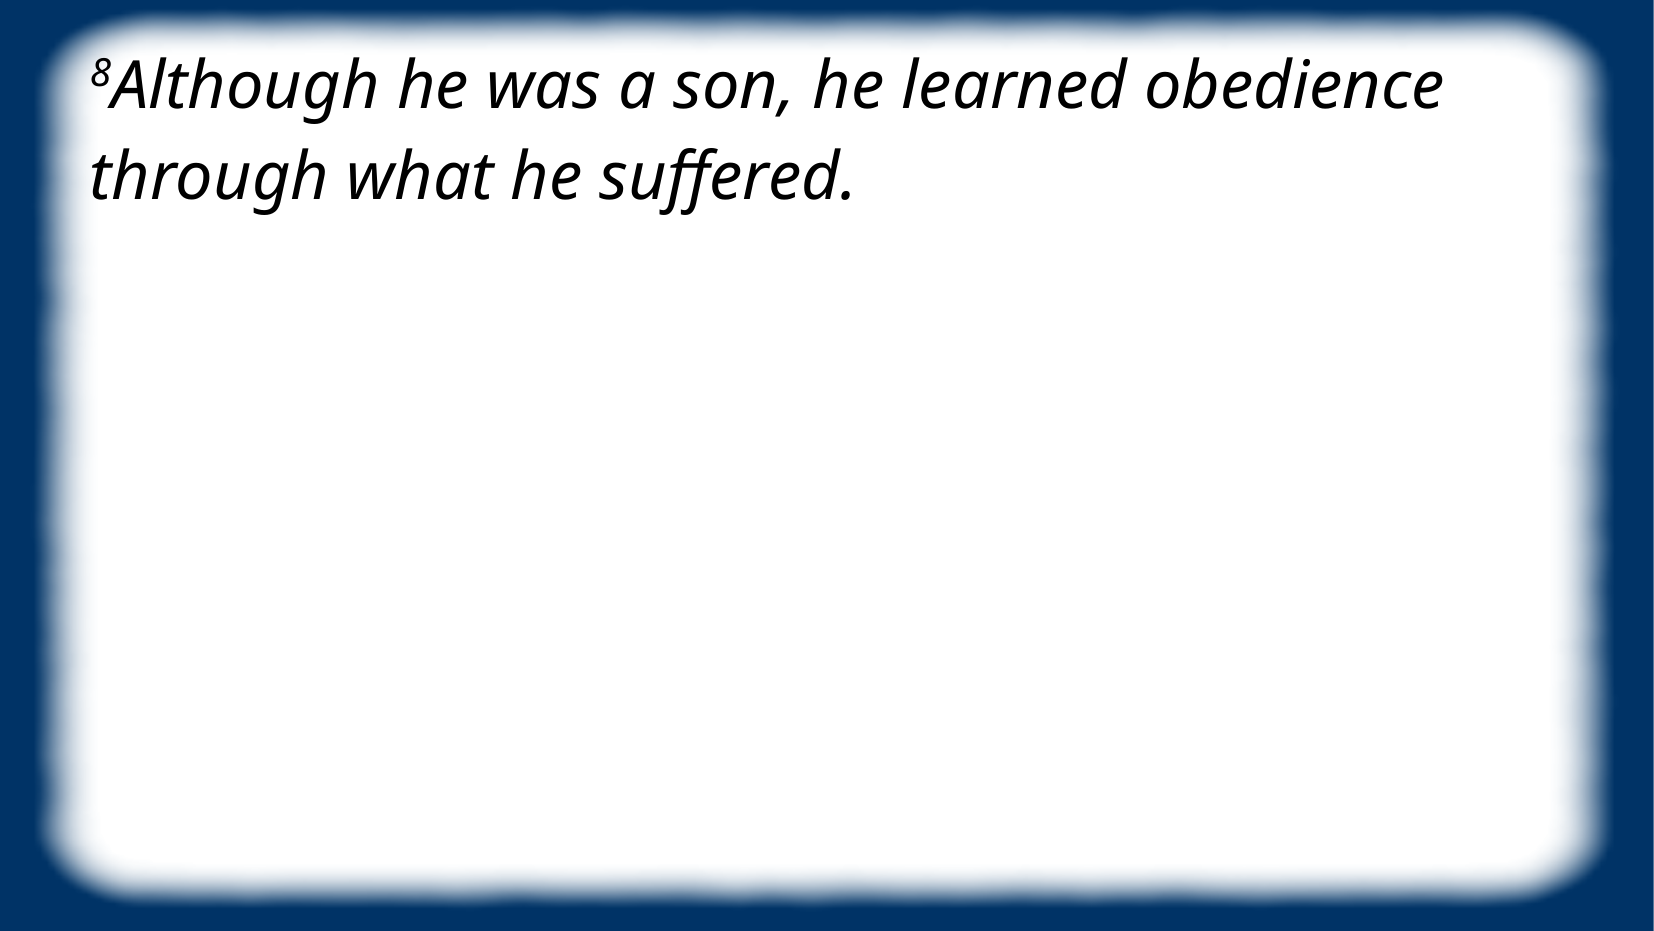

8Although he was a son, he learned obedience through what he suffered.